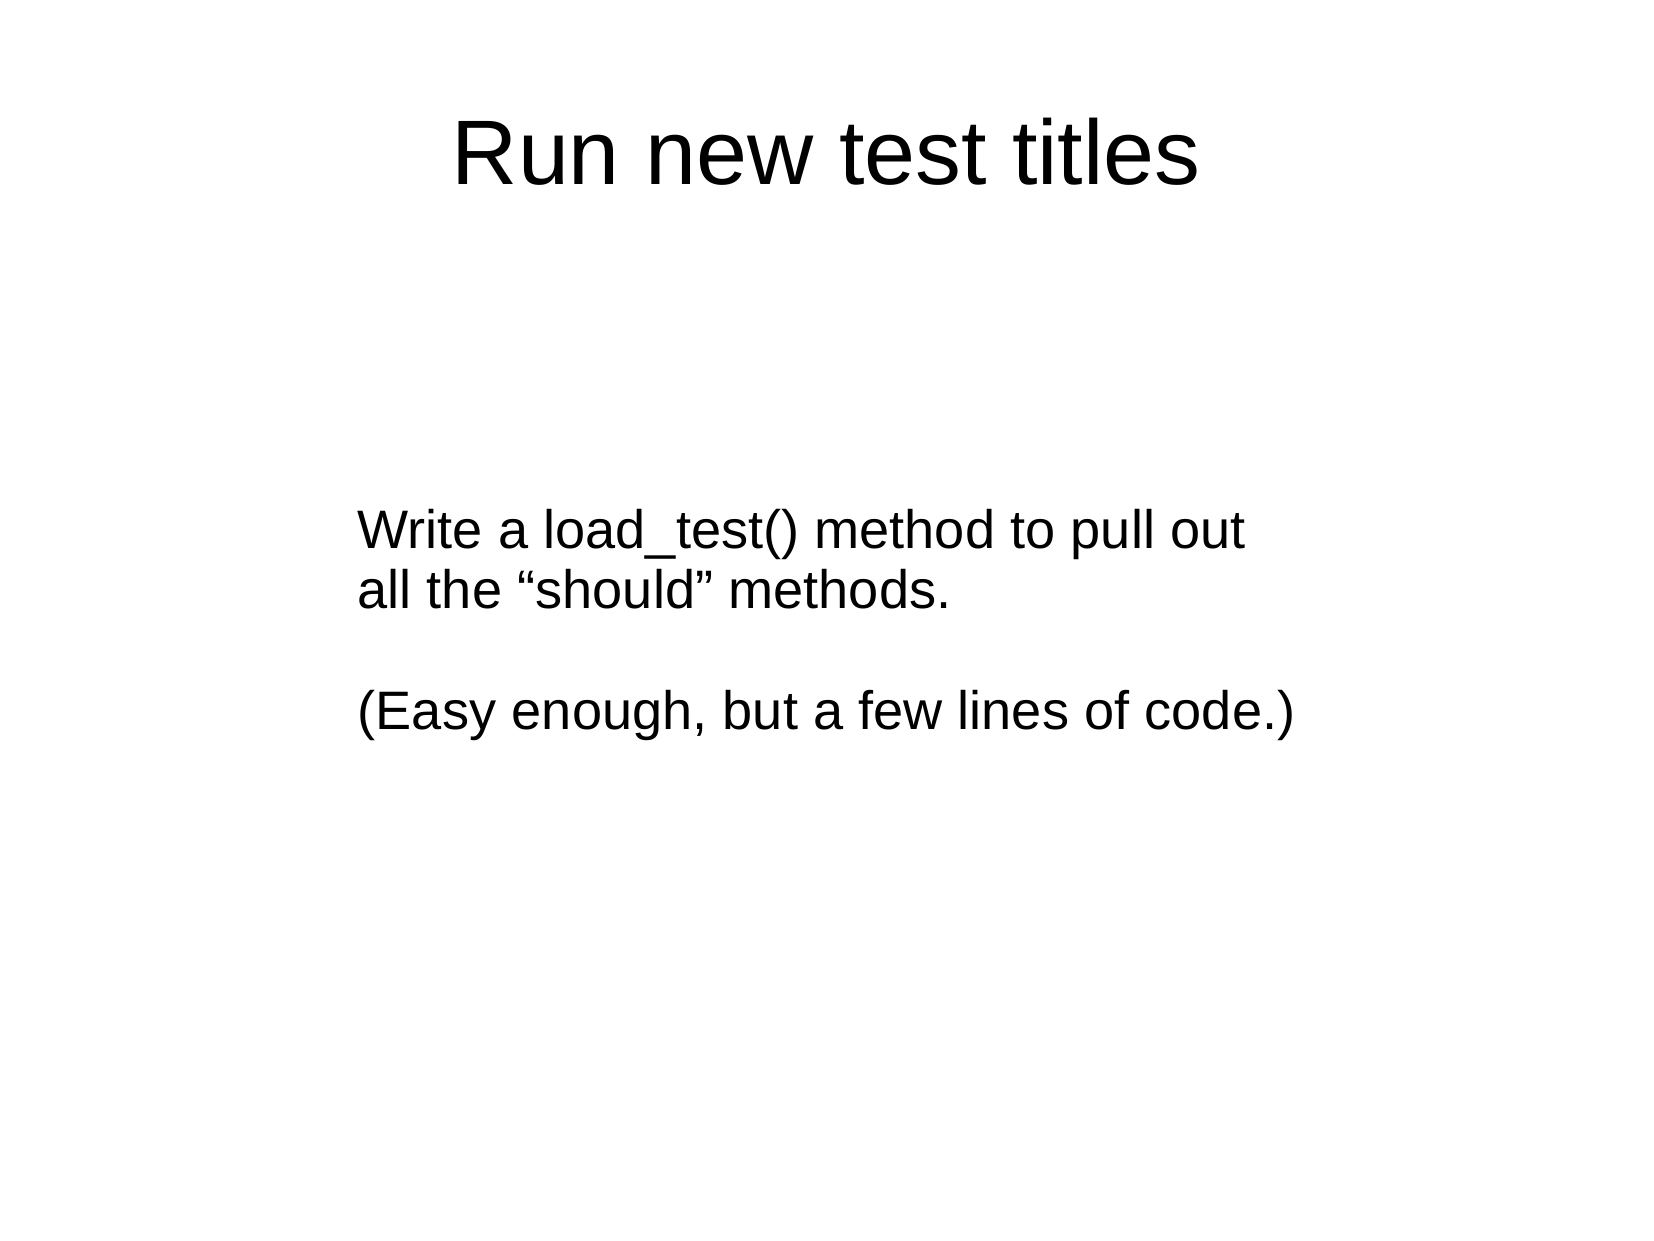

# Run new test titles
Write a load_test() method to pull out
all the “should” methods.
(Easy enough, but a few lines of code.)